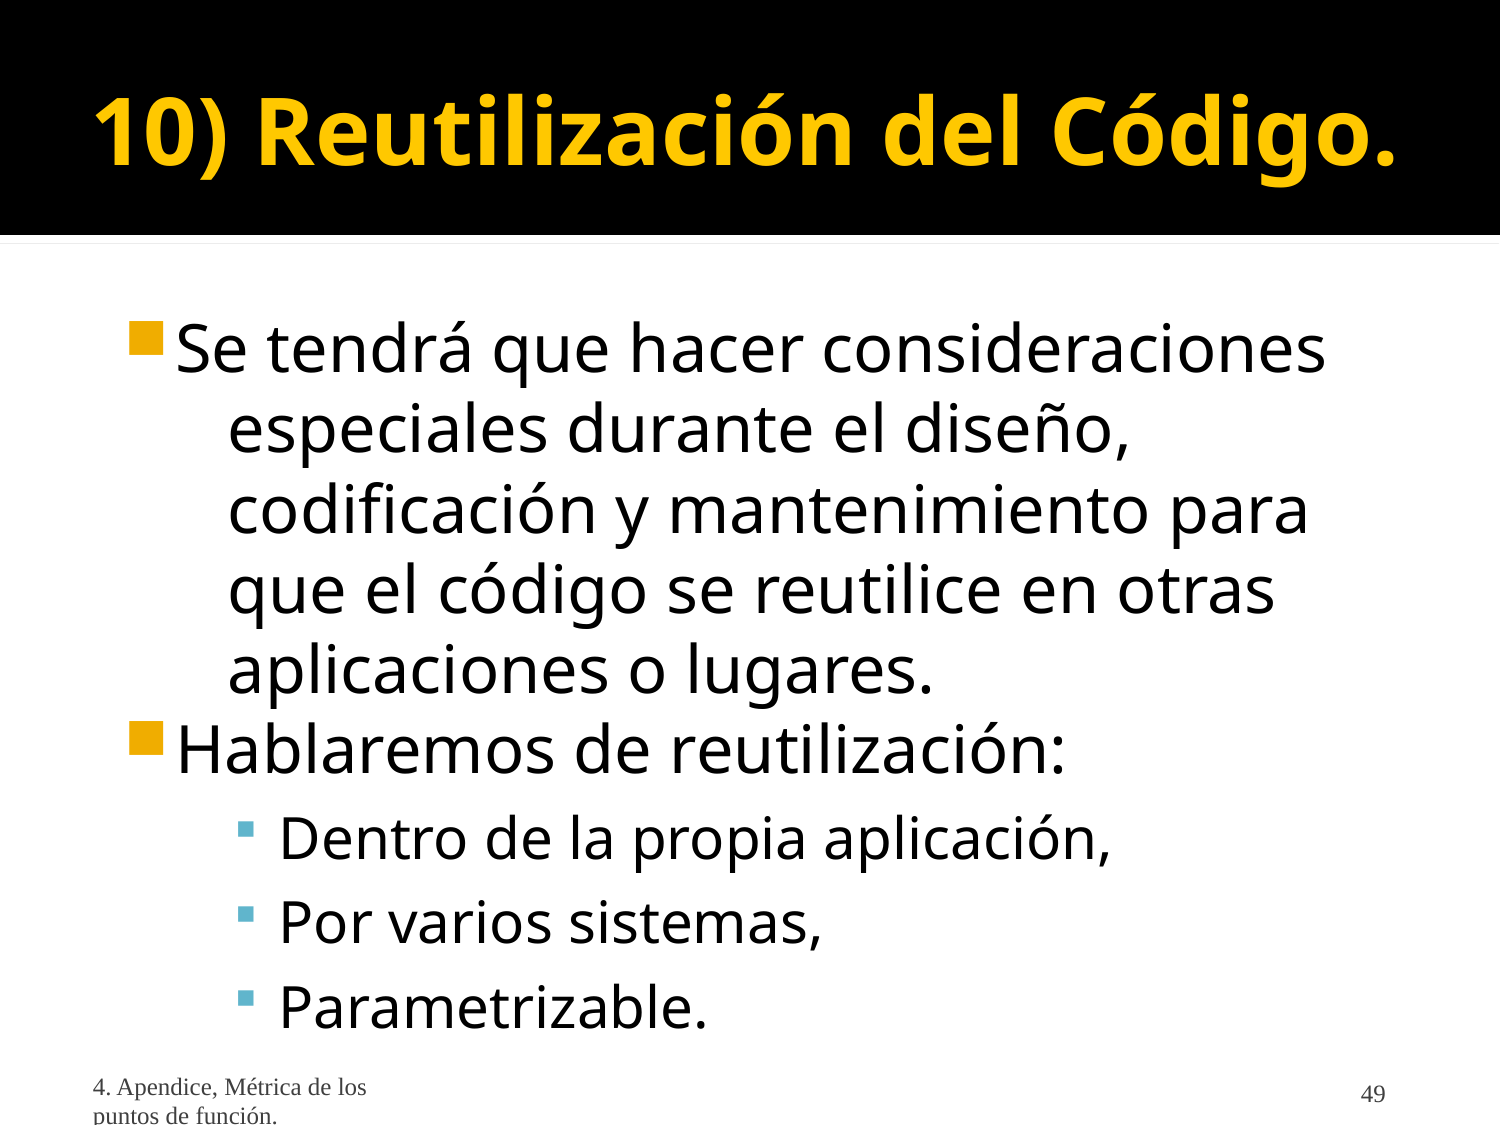

# 10) Reutilización del Código.
Se tendrá que hacer consideraciones especiales durante el diseño, codificación y mantenimiento para que el código se reutilice en otras aplicaciones o lugares.
Hablaremos de reutilización:
Dentro de la propia aplicación,
Por varios sistemas,
Parametrizable.
4. Apendice, Métrica de los puntos de función.
49